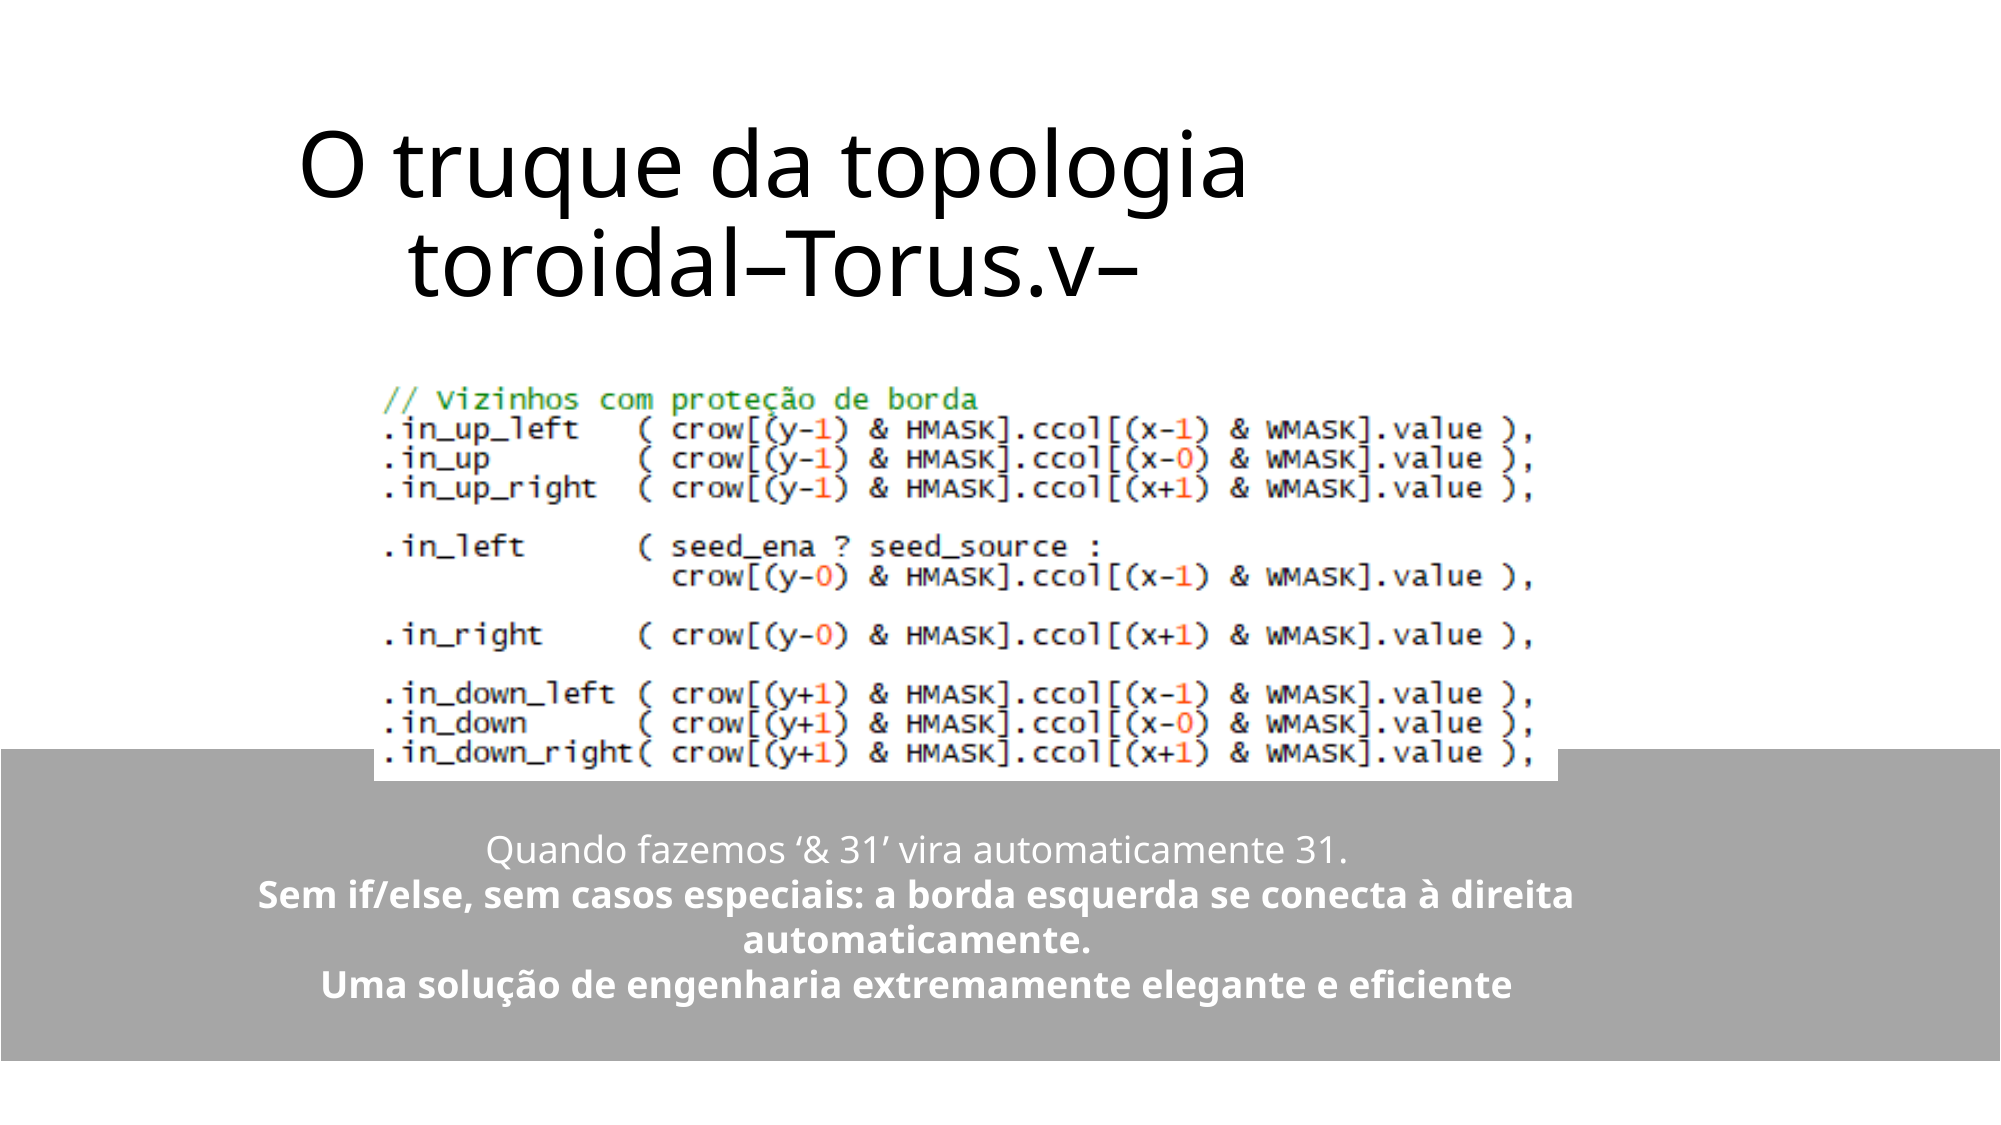

# O truque da topologia toroidal–Torus.v–
Quando fazemos ‘& 31’ vira automaticamente 31.
Sem if/else, sem casos especiais: a borda esquerda se conecta à direita automaticamente.
Uma solução de engenharia extremamente elegante e eficiente